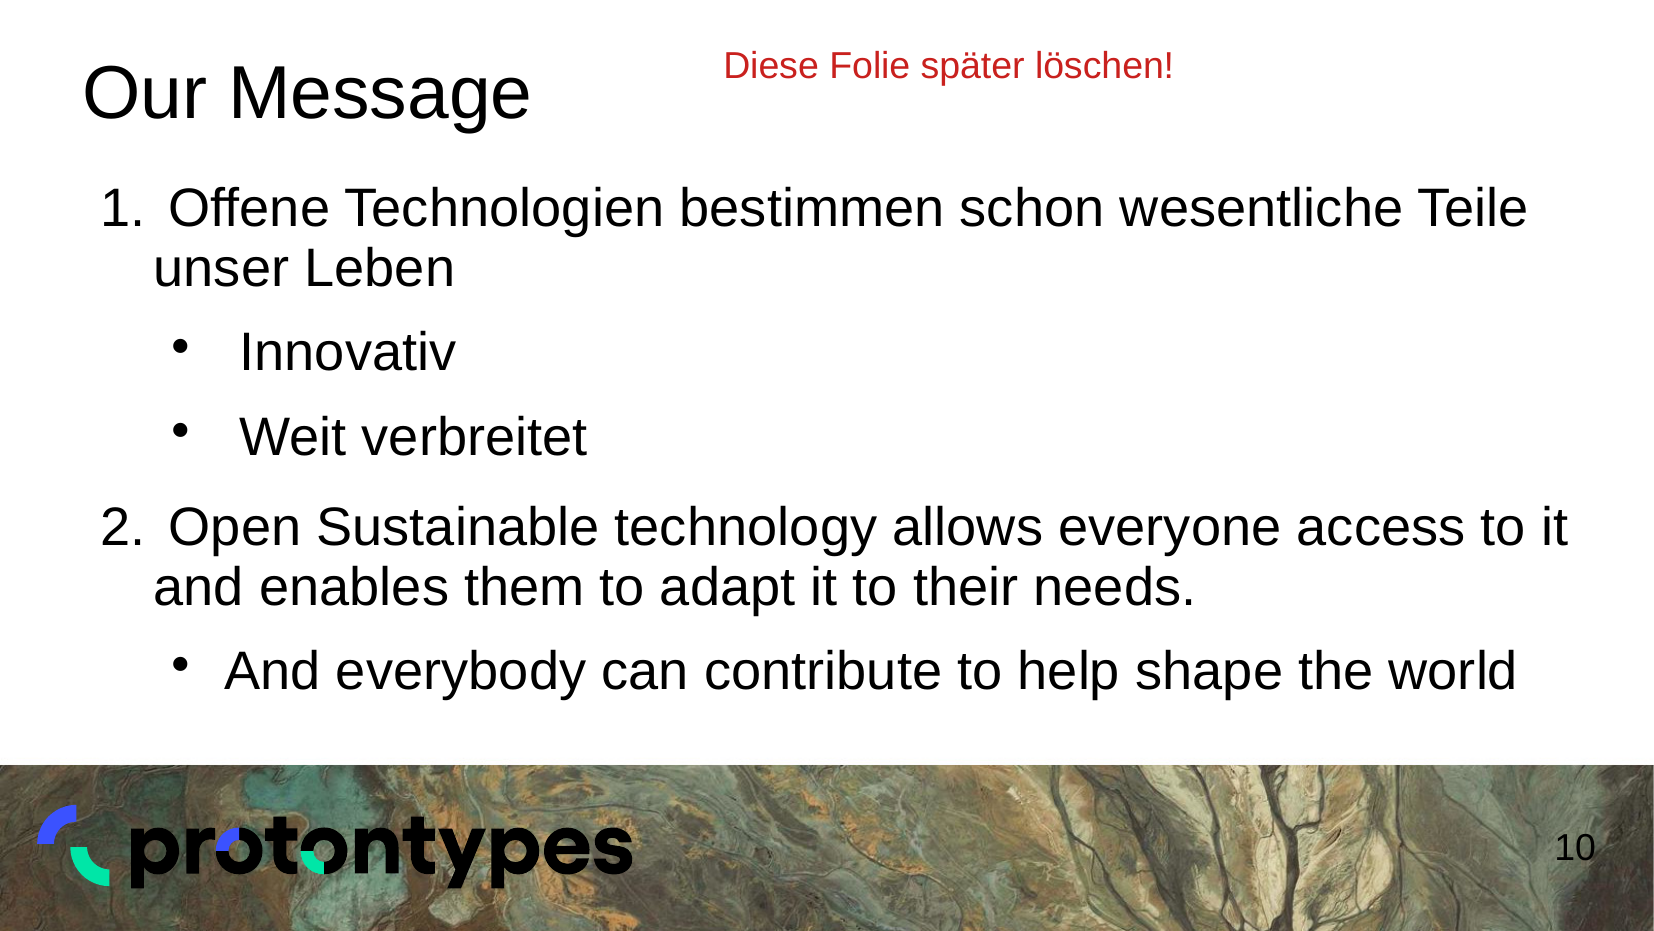

# Our Message
Diese Folie später löschen!
 Offene Technologien bestimmen schon wesentliche Teile unser Leben
 Innovativ
 Weit verbreitet
 Open Sustainable technology allows everyone access to it and enables them to adapt it to their needs.
And everybody can contribute to help shape the world
10